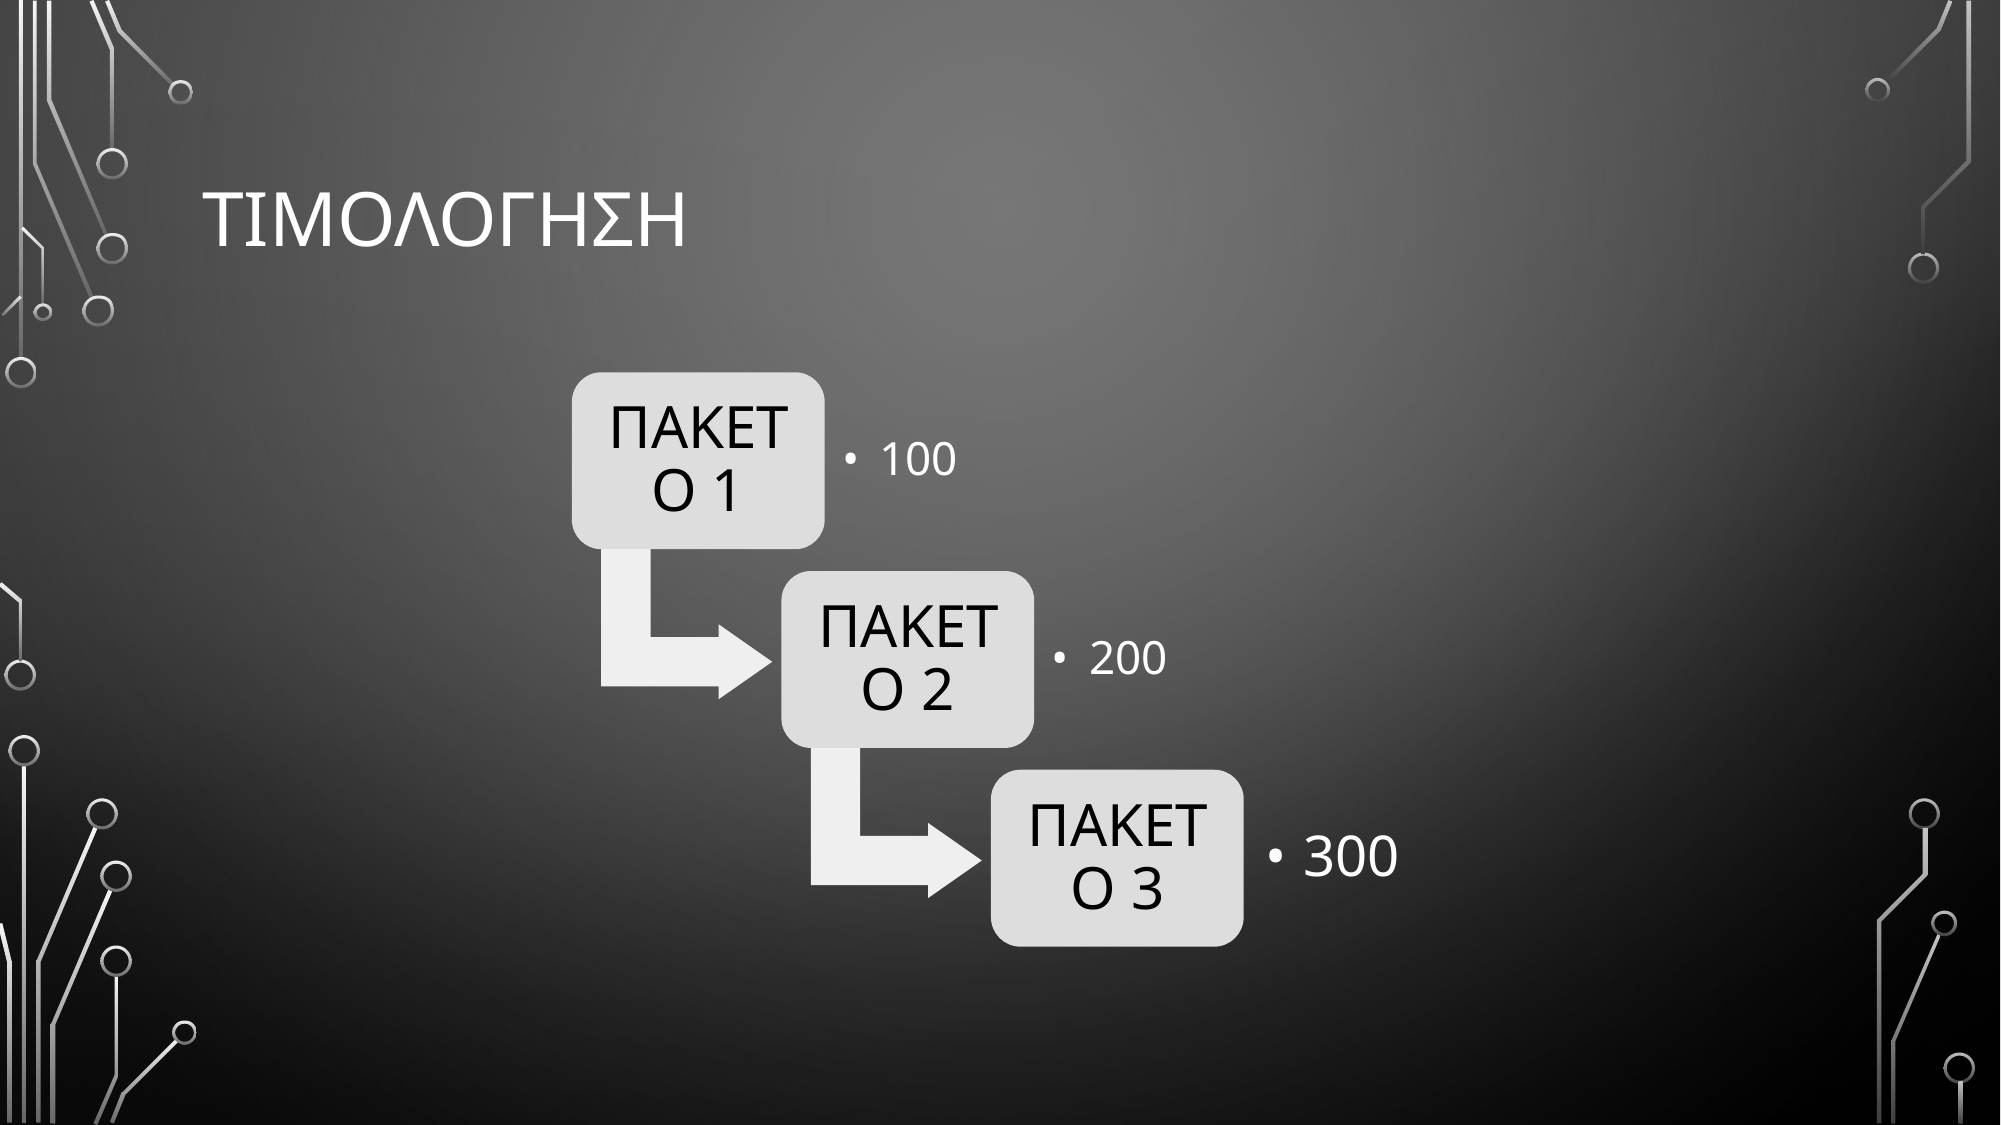

# ΤΙΜΟΛΟΓΗΣΗ
ΠΑΚΕΤΟ 1
100
ΠΑΚΕΤΟ 2
200
ΠΑΚΕΤΟ 3
300